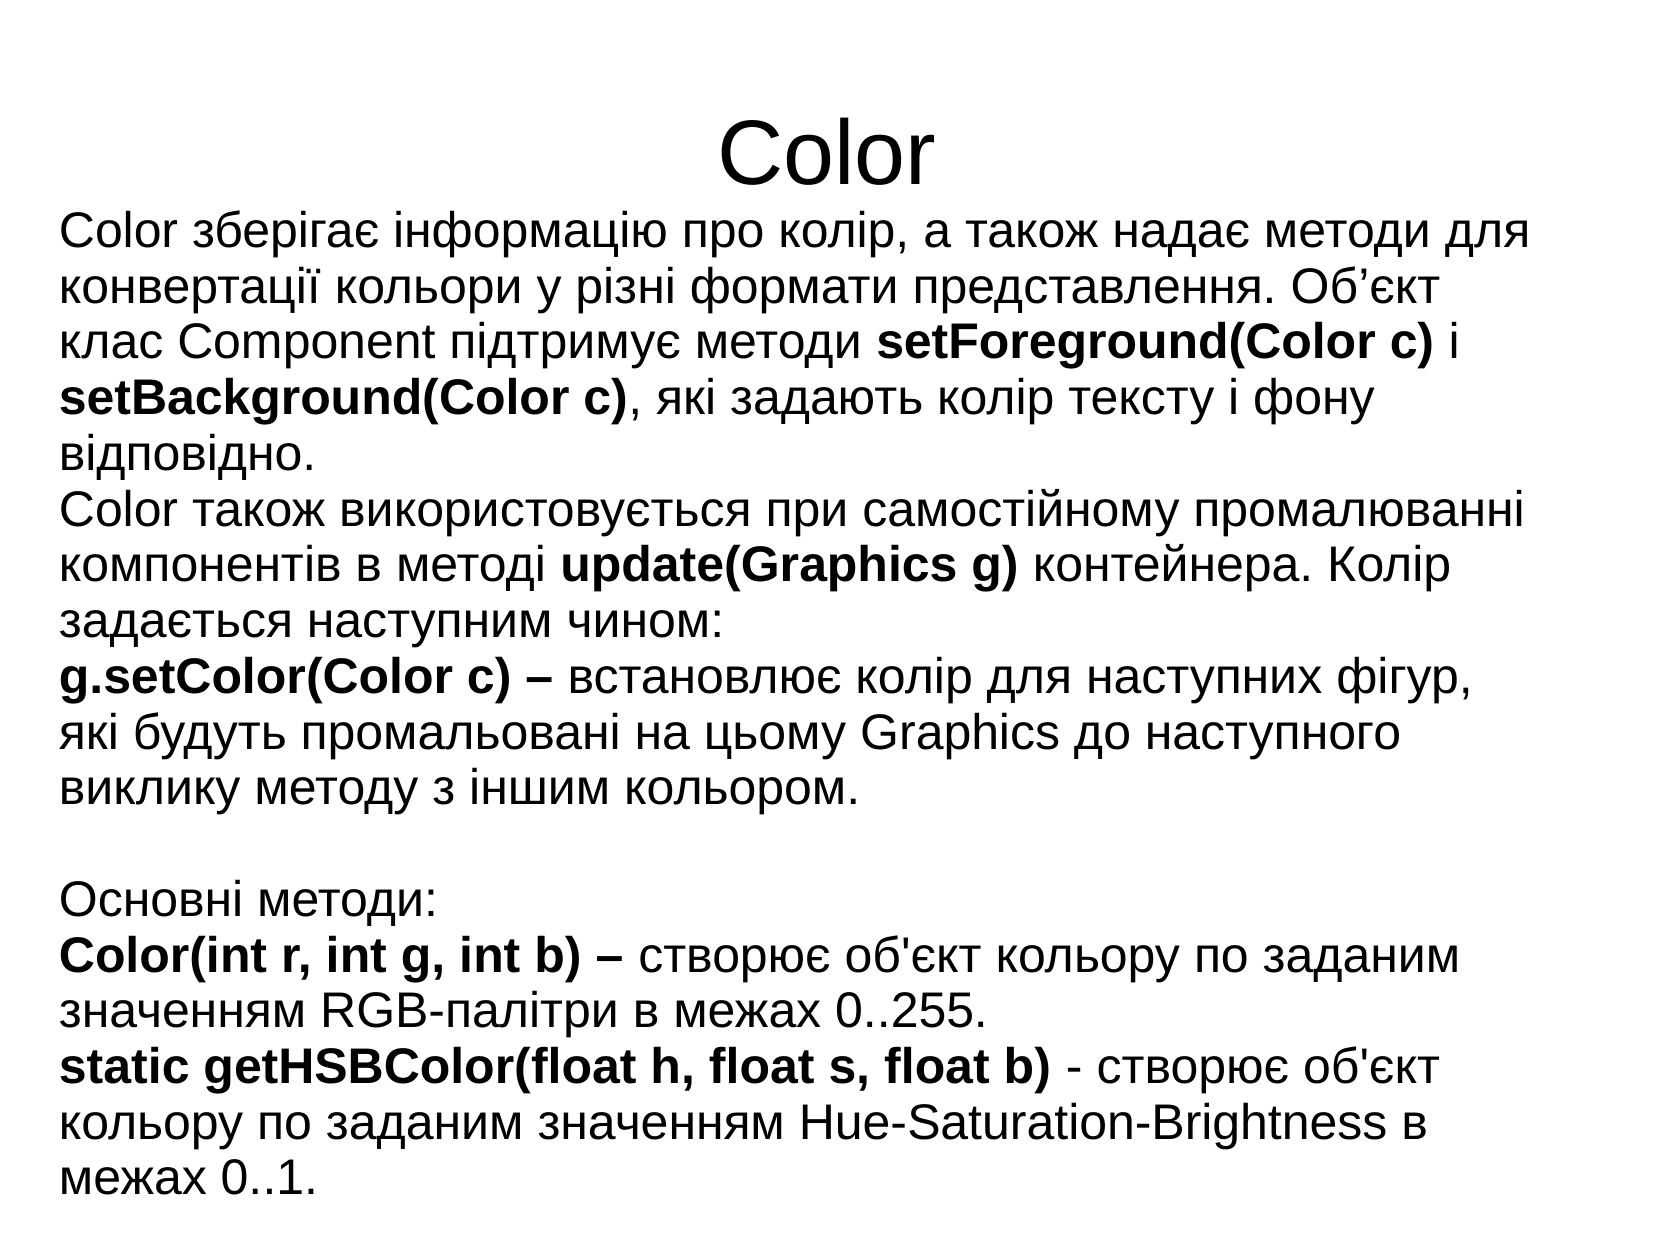

# Color
Color зберігає інформацію про колір, а також надає методи для конвертації кольори у різні формати представлення. Об’єкт клас Component підтримує методи setForeground(Color c) і setBackground(Color c), які задають колір тексту і фону відповідно.
Color також використовується при самостійному промалюванні компонентів в методі update(Graphics g) контейнера. Колір задається наступним чином:
g.setColor(Color c) – встановлює колір для наступних фігур, які будуть промальовані на цьому Graphics до наступного виклику методу з іншим кольором.
Основні методи:
Color(int r, int g, int b) – створює об'єкт кольору по заданим значенням RGB-палітри в межах 0..255.
static getHSBColor(float h, float s, float b) - створює об'єкт кольору по заданим значенням Hue-Saturation-Brightness в межах 0..1.